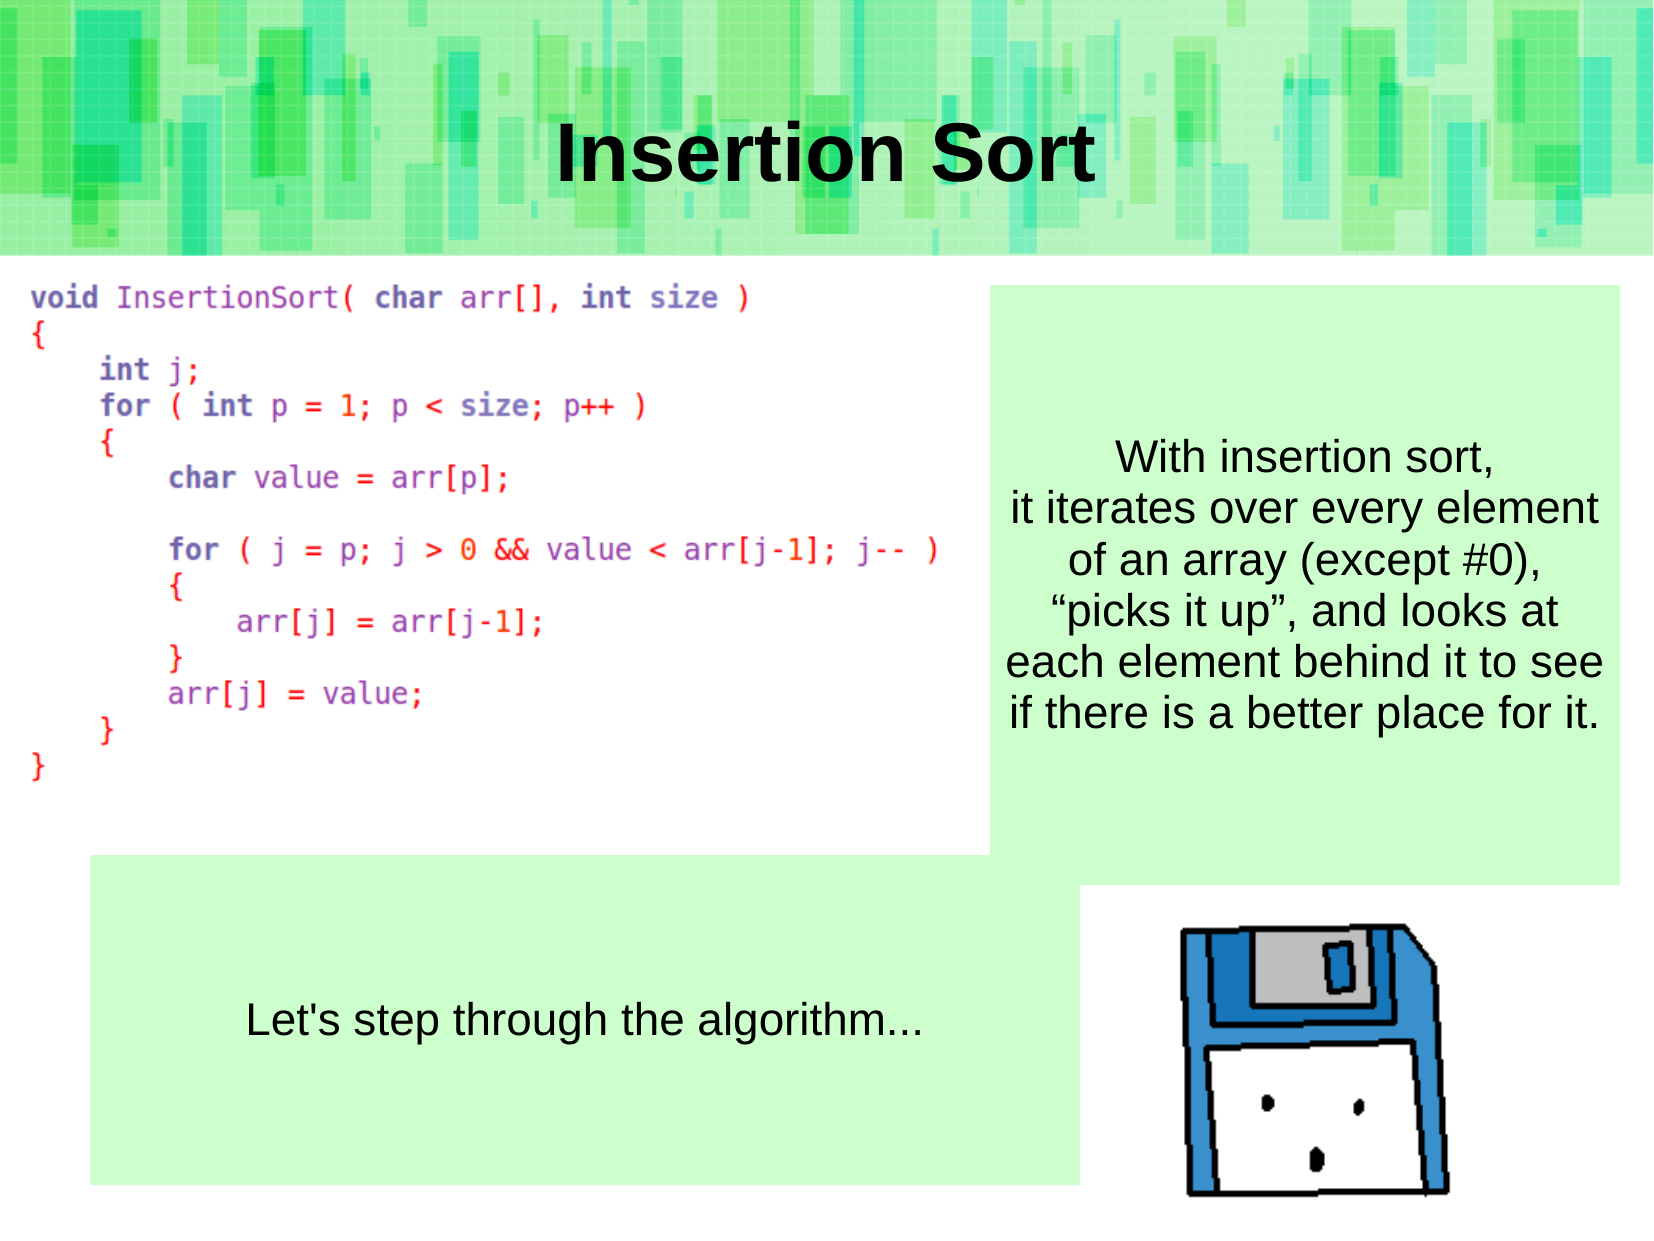

# Insertion Sort
With insertion sort,
it iterates over every element of an array (except #0),
“picks it up”, and looks at each element behind it to see if there is a better place for it.
Let's step through the algorithm...